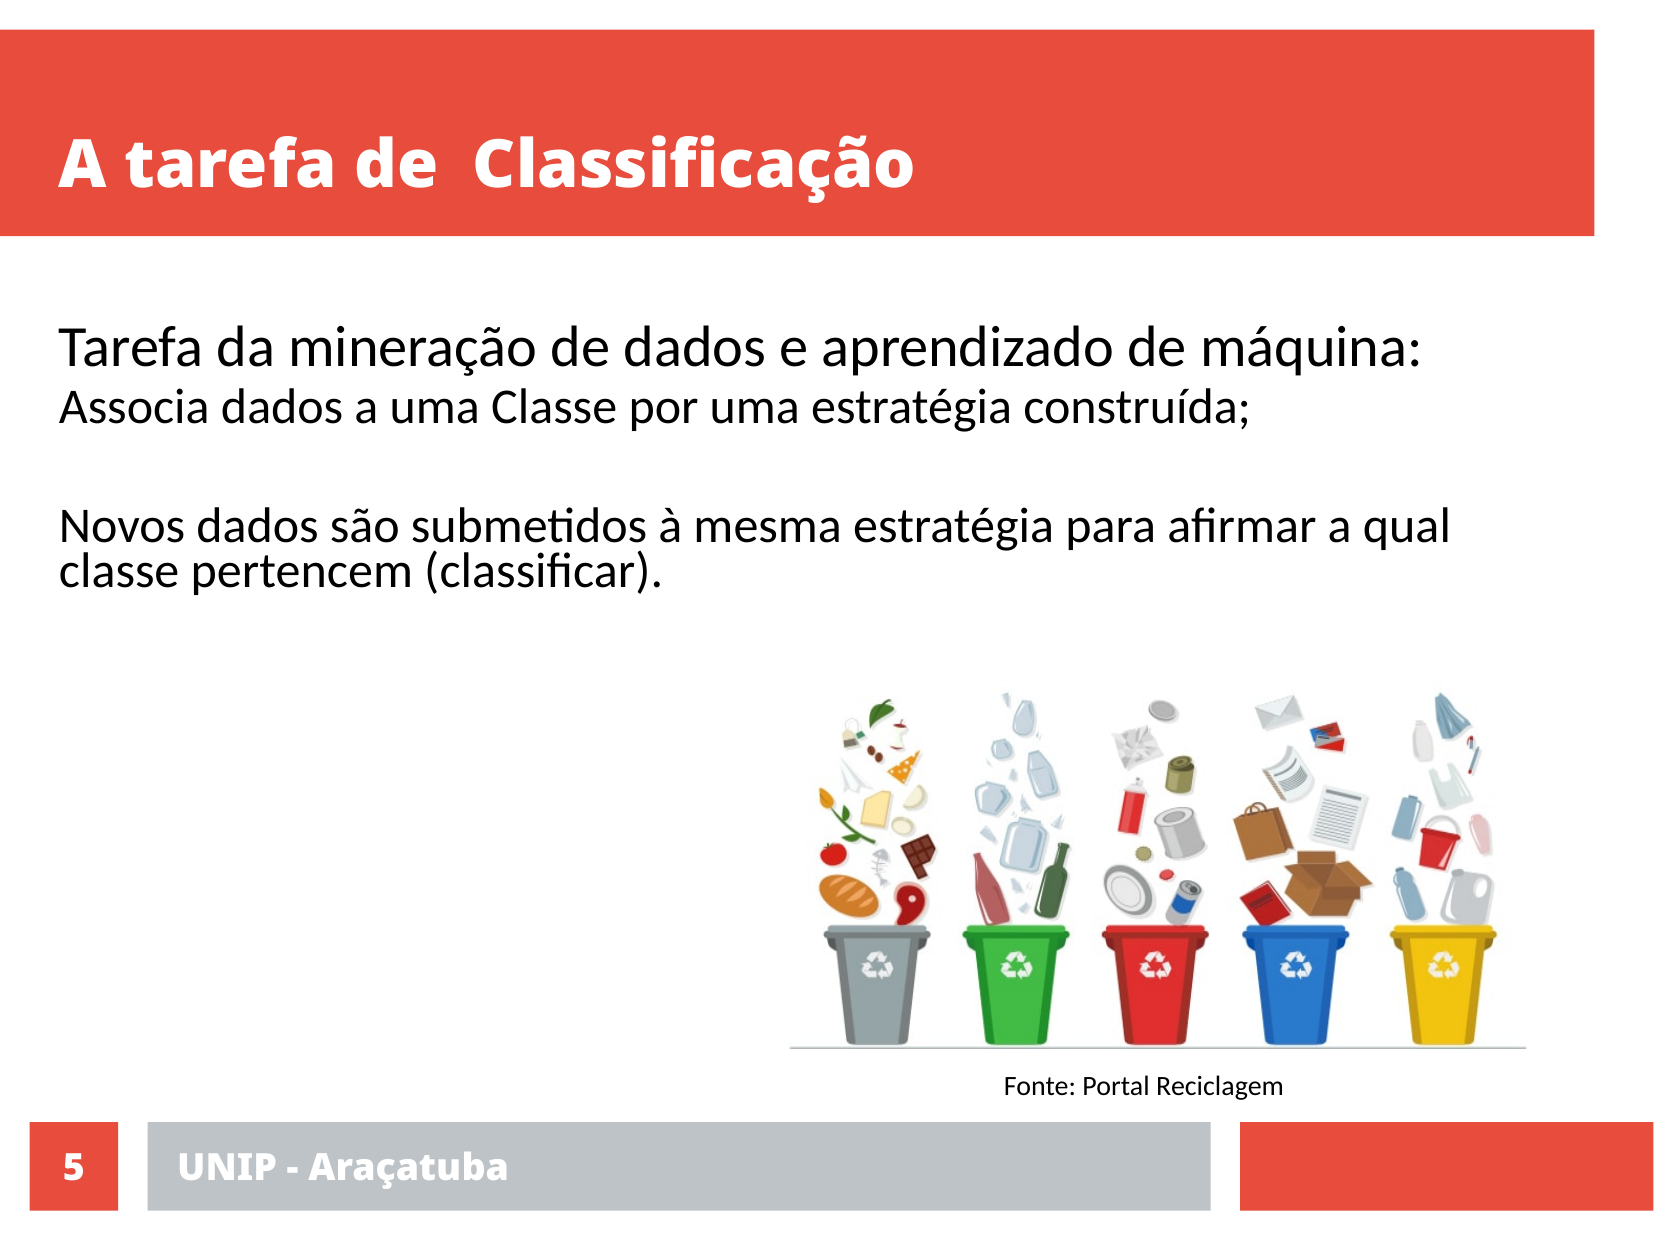

# A tarefa de Classificação
Tarefa da mineração de dados e aprendizado de máquina:
Associa dados a uma Classe por uma estratégia construída;
Novos dados são submetidos à mesma estratégia para afirmar a qual classe pertencem (classificar).
Fonte: Portal Reciclagem
5
UNIP - Araçatuba